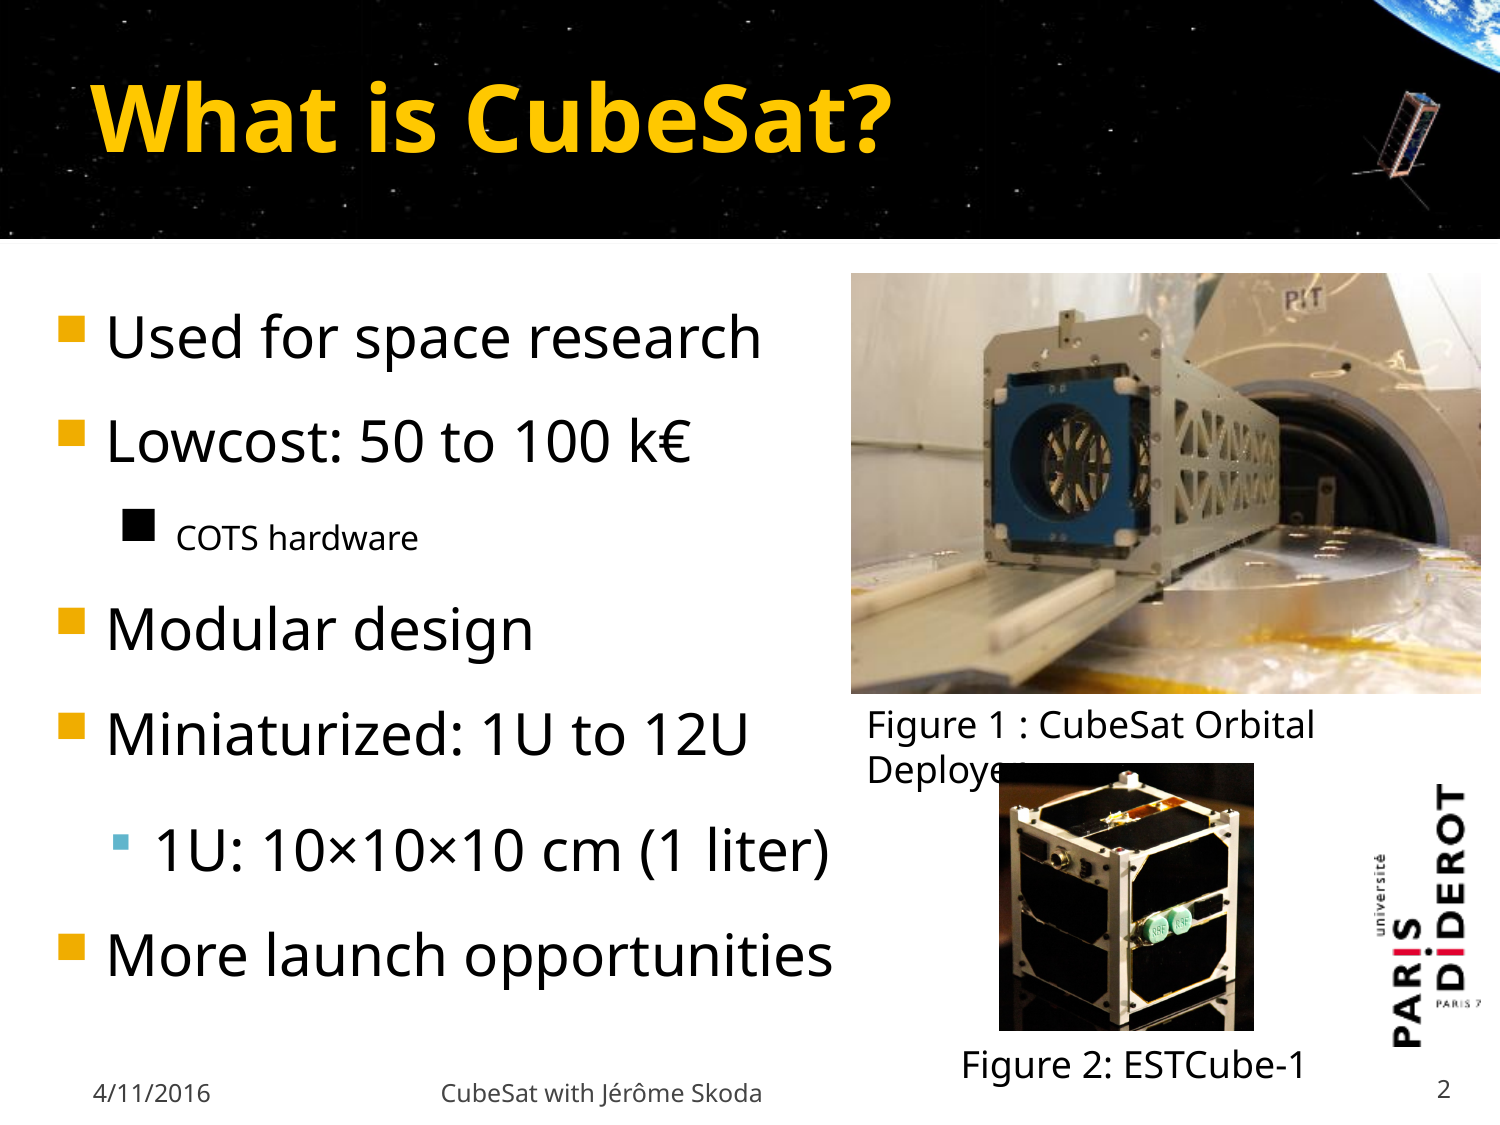

# What is CubeSat?
Used for space research
Lowcost: 50 to 100 k€
COTS hardware
Modular design
Miniaturized: 1U to 12U
1U: 10×10×10 cm (1 liter)
More launch opportunities
Figure 1 : CubeSat Orbital Deployer
Figure 2: ESTCube-1
4/11/2016
CubeSat with Jérôme Skoda